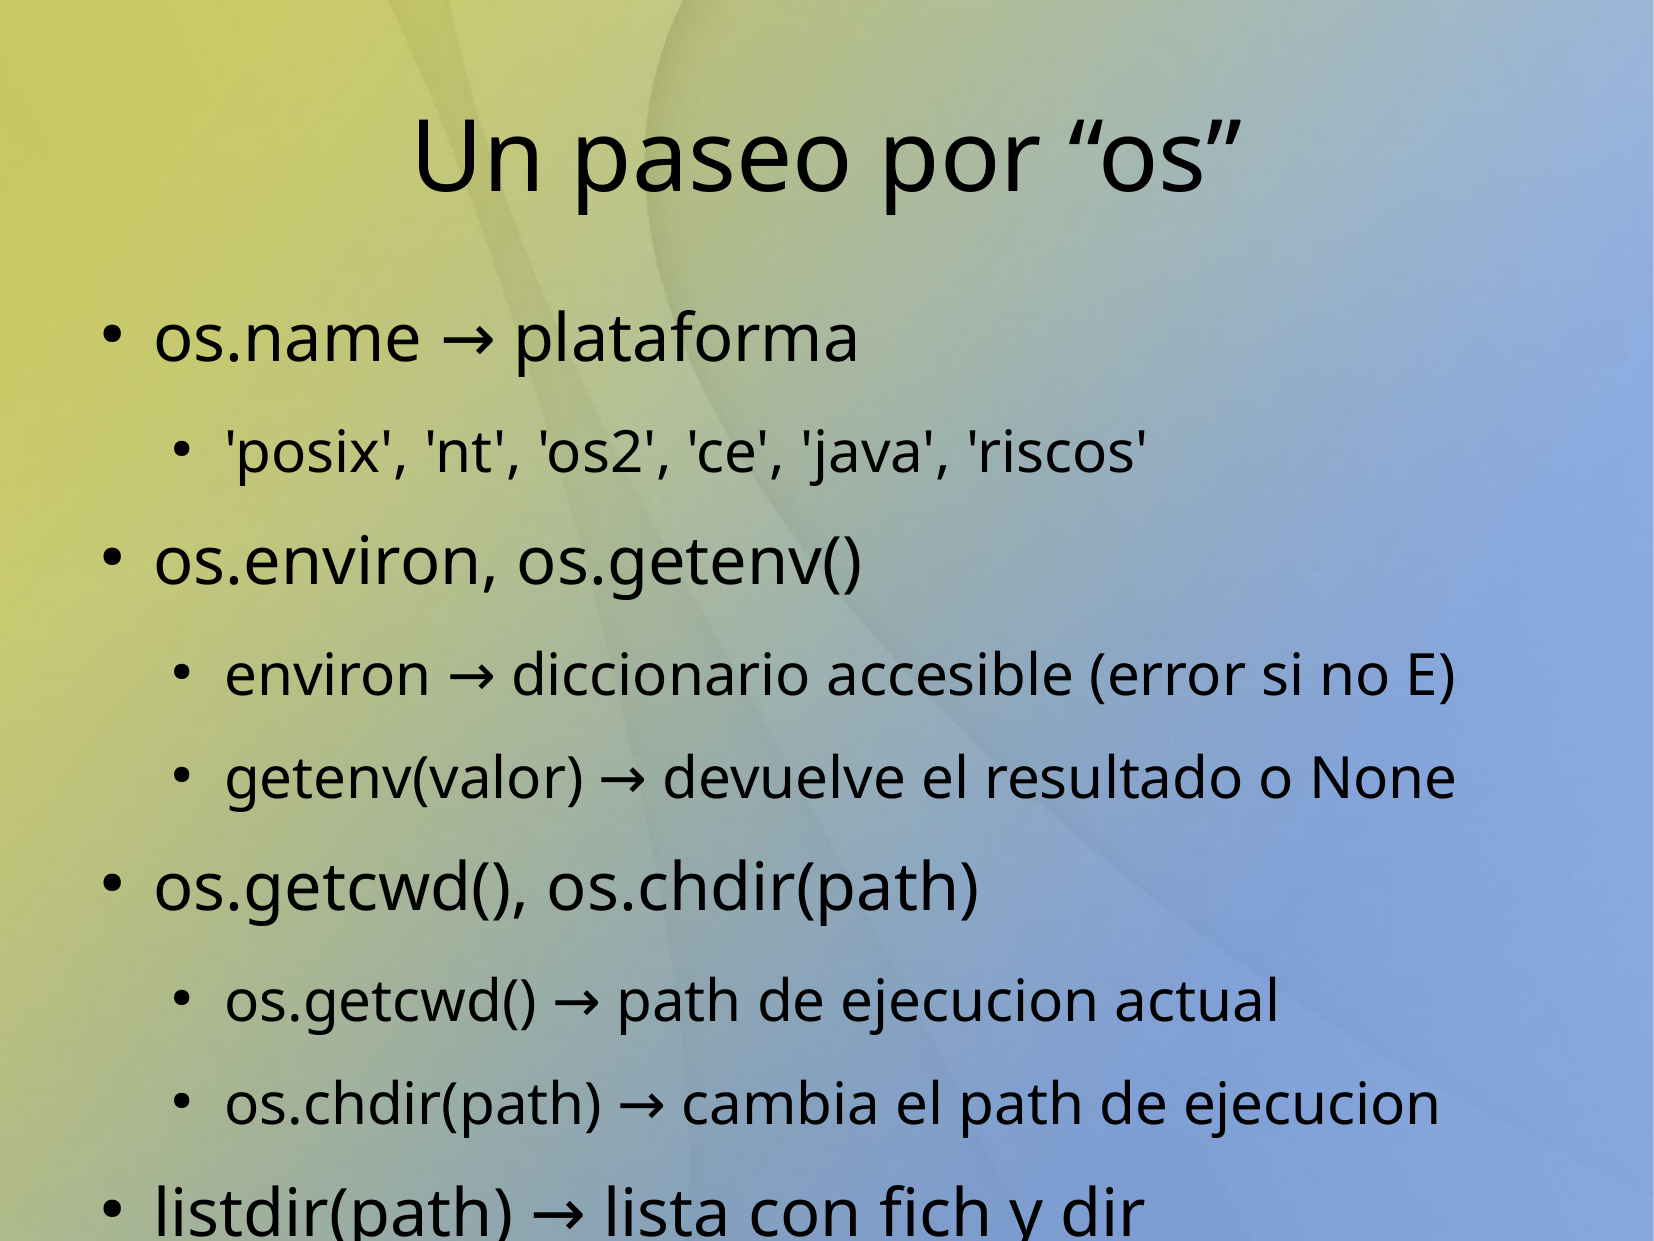

# Un paseo por “os”
os.name → plataforma
'posix', 'nt', 'os2', 'ce', 'java', 'riscos'
os.environ, os.getenv()
environ → diccionario accesible (error si no E)
getenv(valor) → devuelve el resultado o None
os.getcwd(), os.chdir(path)
os.getcwd() → path de ejecucion actual
os.chdir(path) → cambia el path de ejecucion
listdir(path) → lista con fich y dir